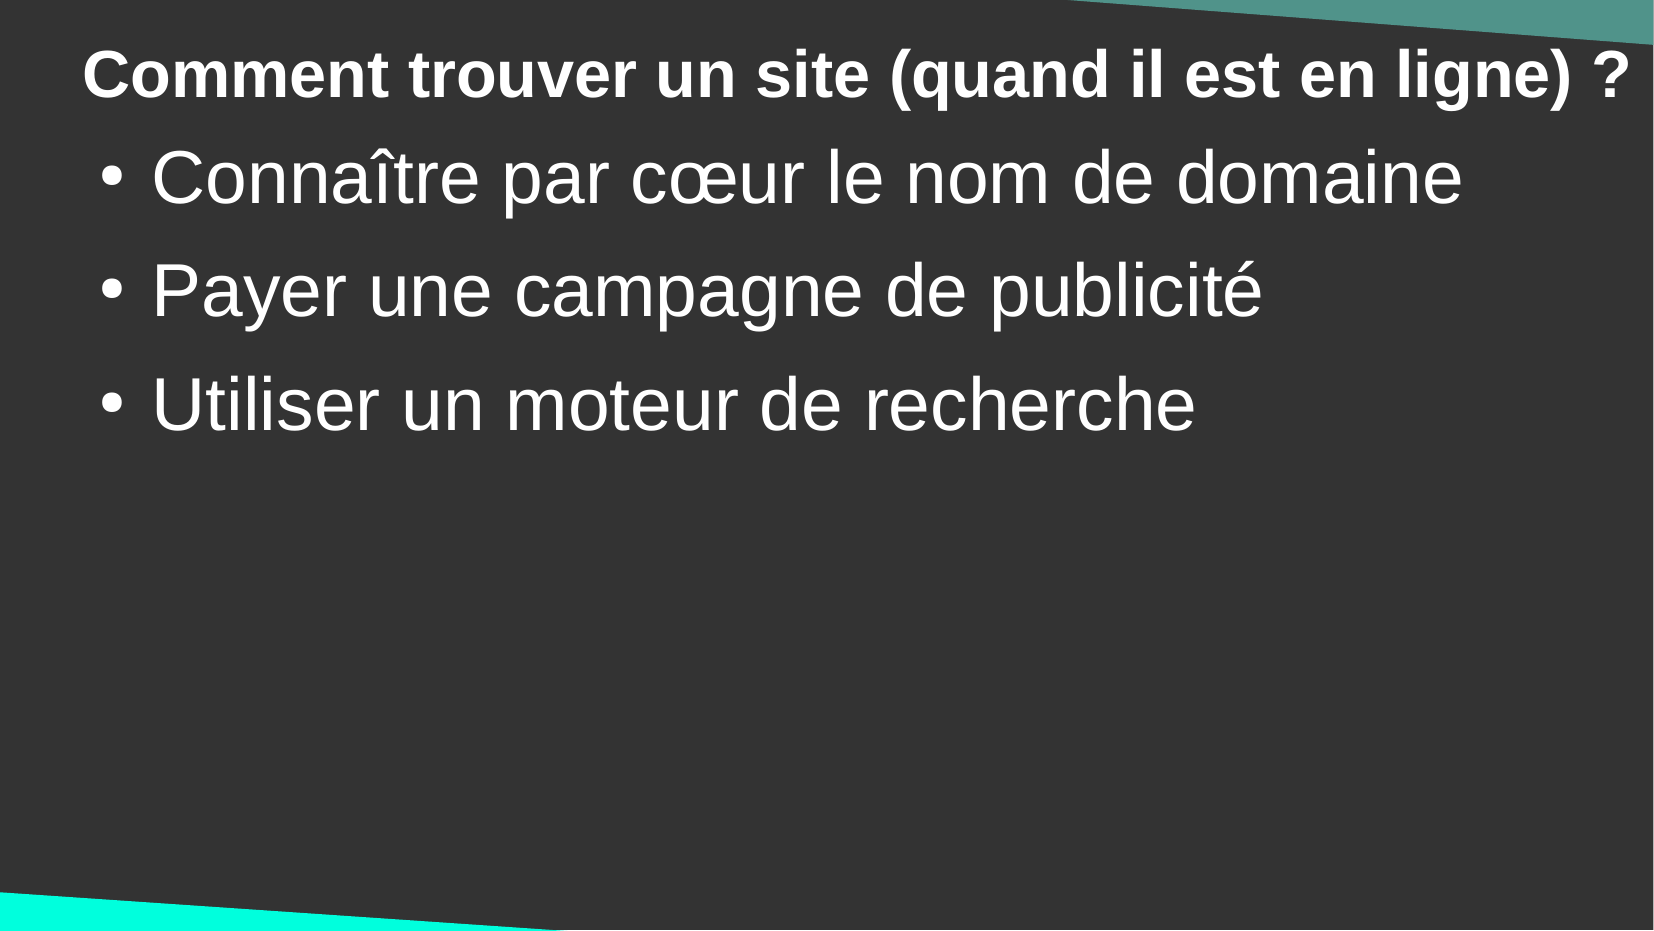

# Comment trouver un site (quand il est en ligne) ?
Connaître par cœur le nom de domaine
Payer une campagne de publicité
Utiliser un moteur de recherche